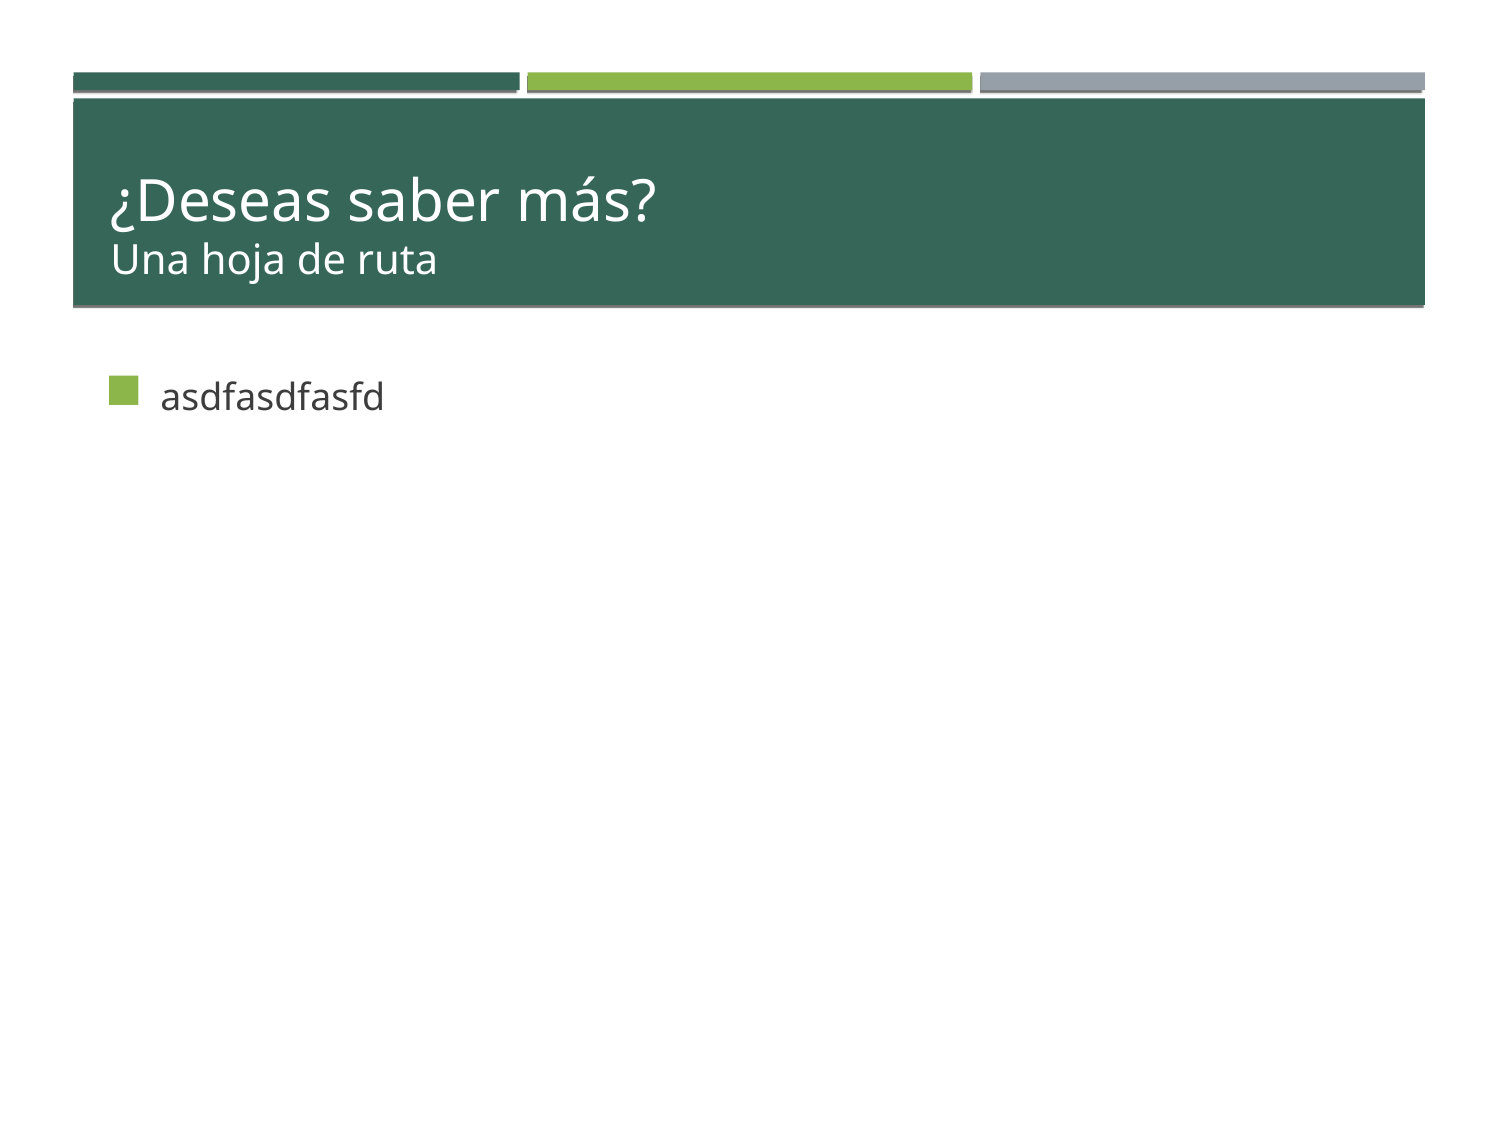

# ¿Deseas saber más? Una hoja de ruta
asdfasdfasfd